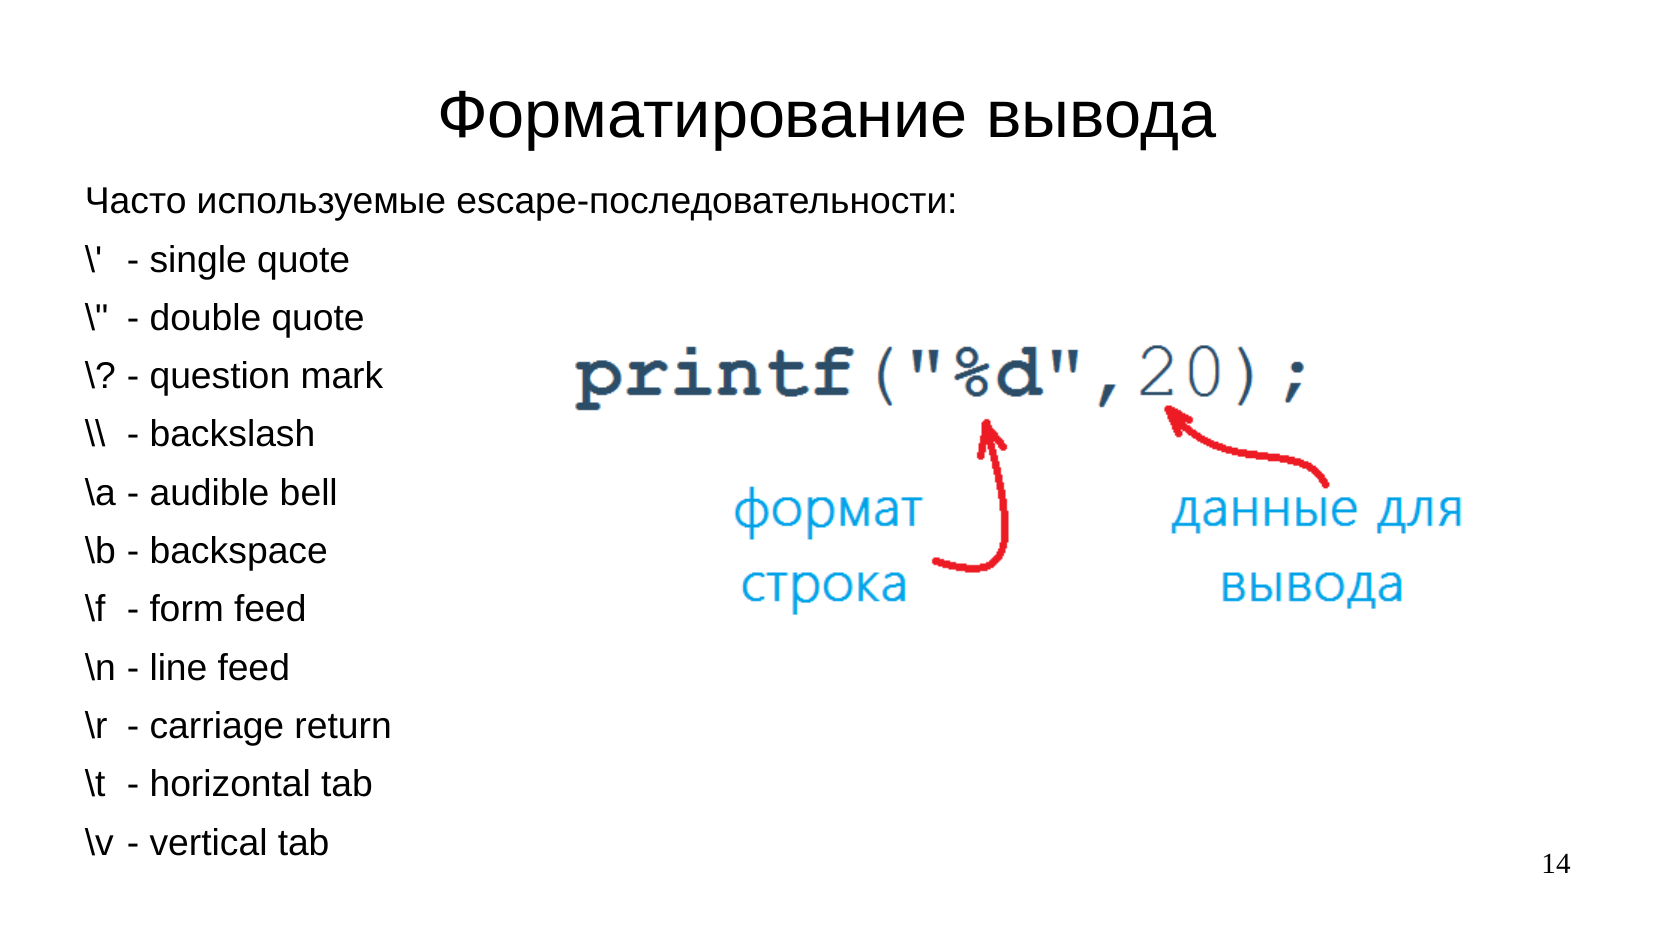

# Форматирование вывода
Часто используемые escape-последовательности:
\'	- single quote
\"	- double quote
\?	- question mark
\\	- backslash
\a	- audible bell
\b	- backspace
\f	- form feed
\n	- line feed
\r	- carriage return
\t	- horizontal tab
\v	- vertical tab
14